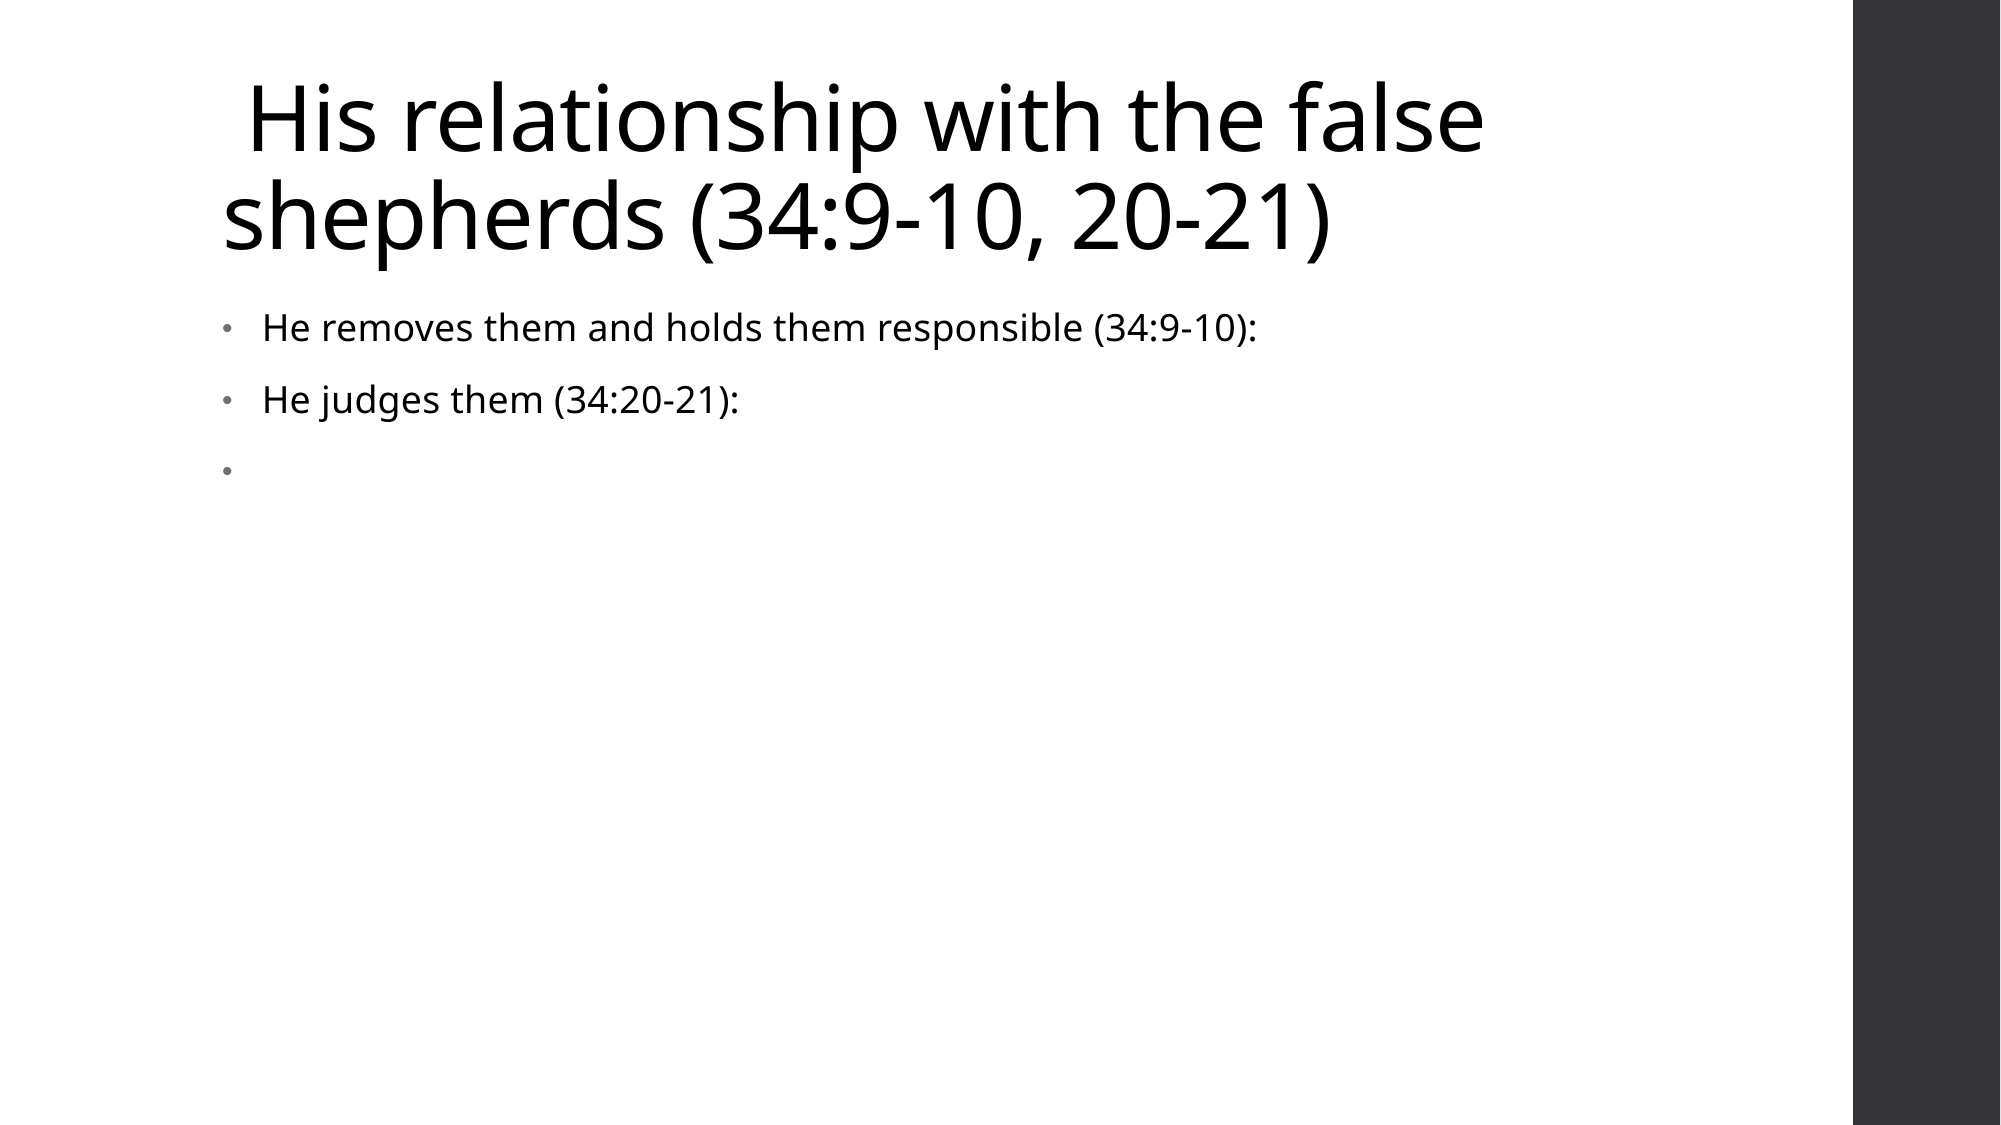

# His relationship with the false shepherds (34:9-10, 20-21)
 He removes them and holds them responsible (34:9-10):
 He judges them (34:20-21):